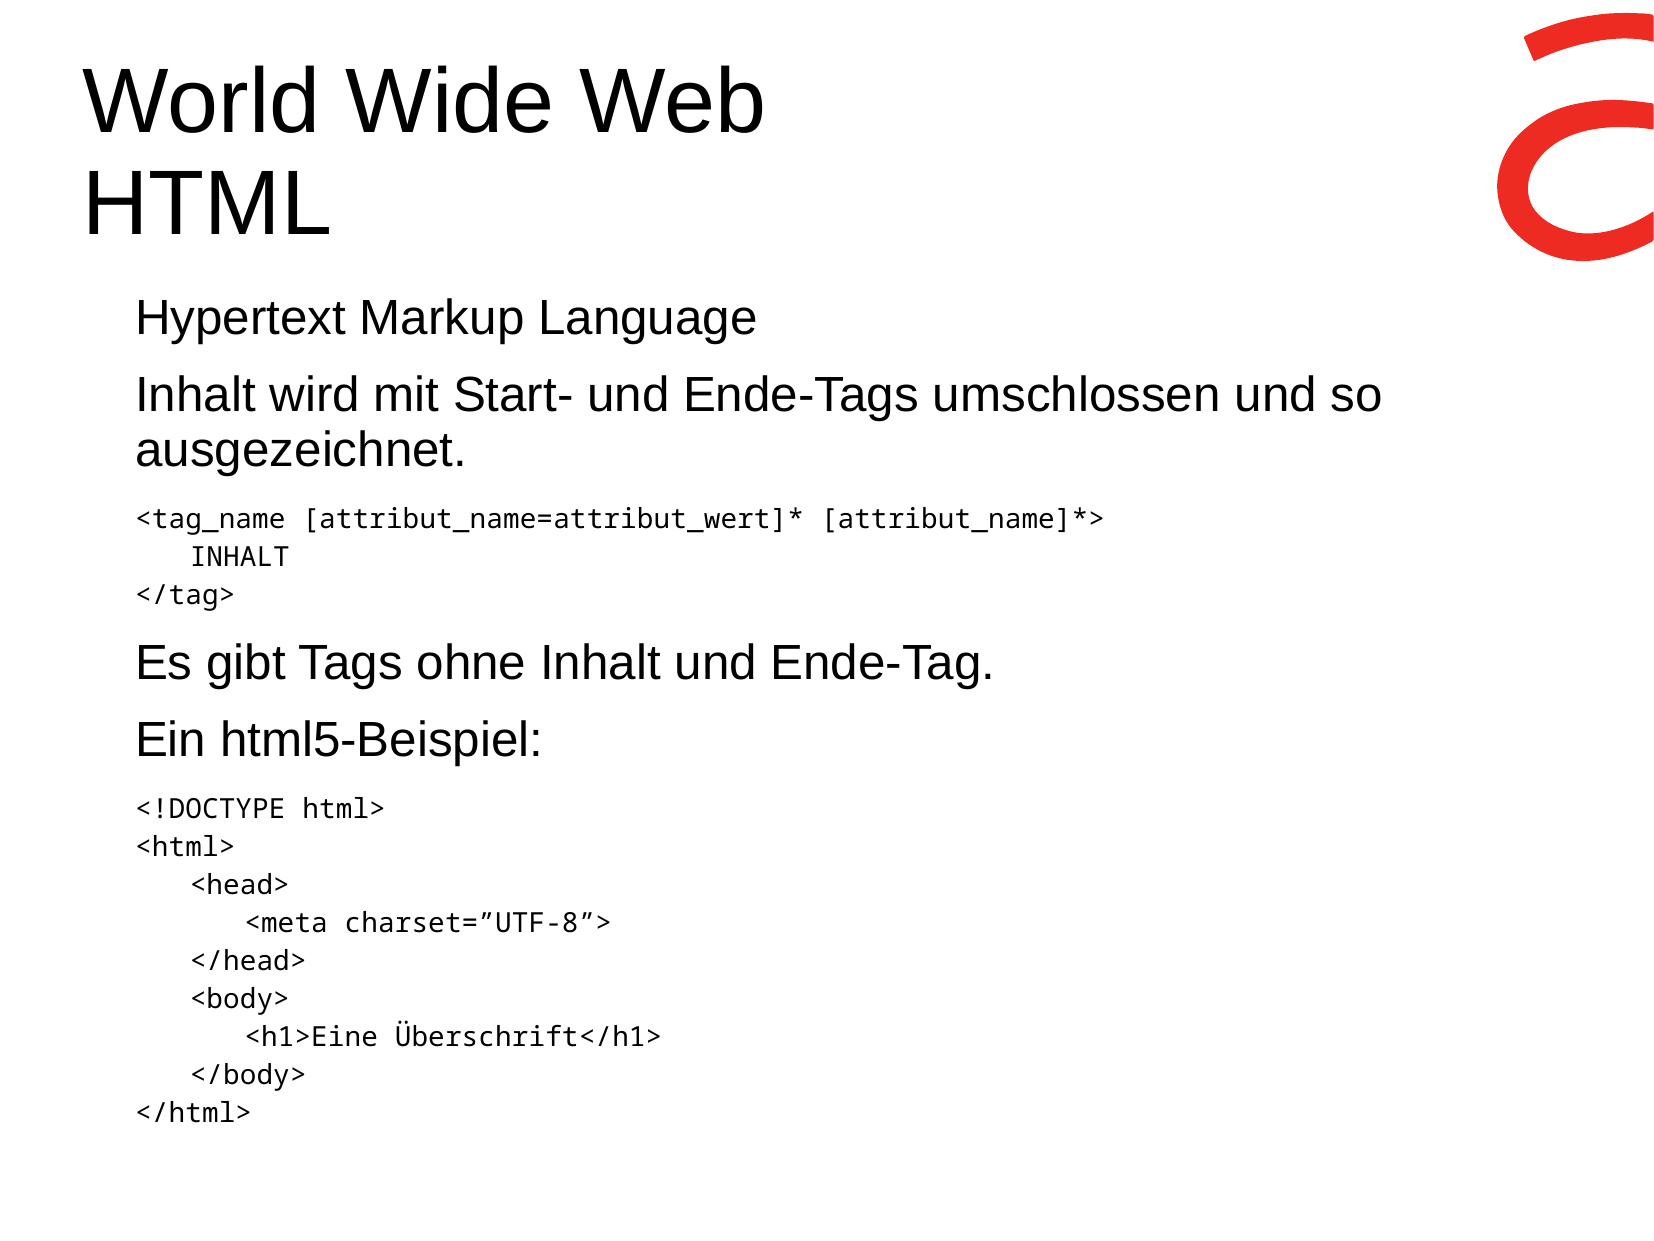

# World Wide Web HTML
Hypertext Markup Language
Inhalt wird mit Start- und Ende-Tags umschlossen und so ausgezeichnet.
<tag_name [attribut_name=attribut_wert]* [attribut_name]*>
	INHALT
</tag>
Es gibt Tags ohne Inhalt und Ende-Tag.
Ein html5-Beispiel:
<!DOCTYPE html>
<html>
	<head>
		<meta charset=”UTF-8”>
	</head>
	<body>
		<h1>Eine Überschrift</h1>
	</body>
</html>